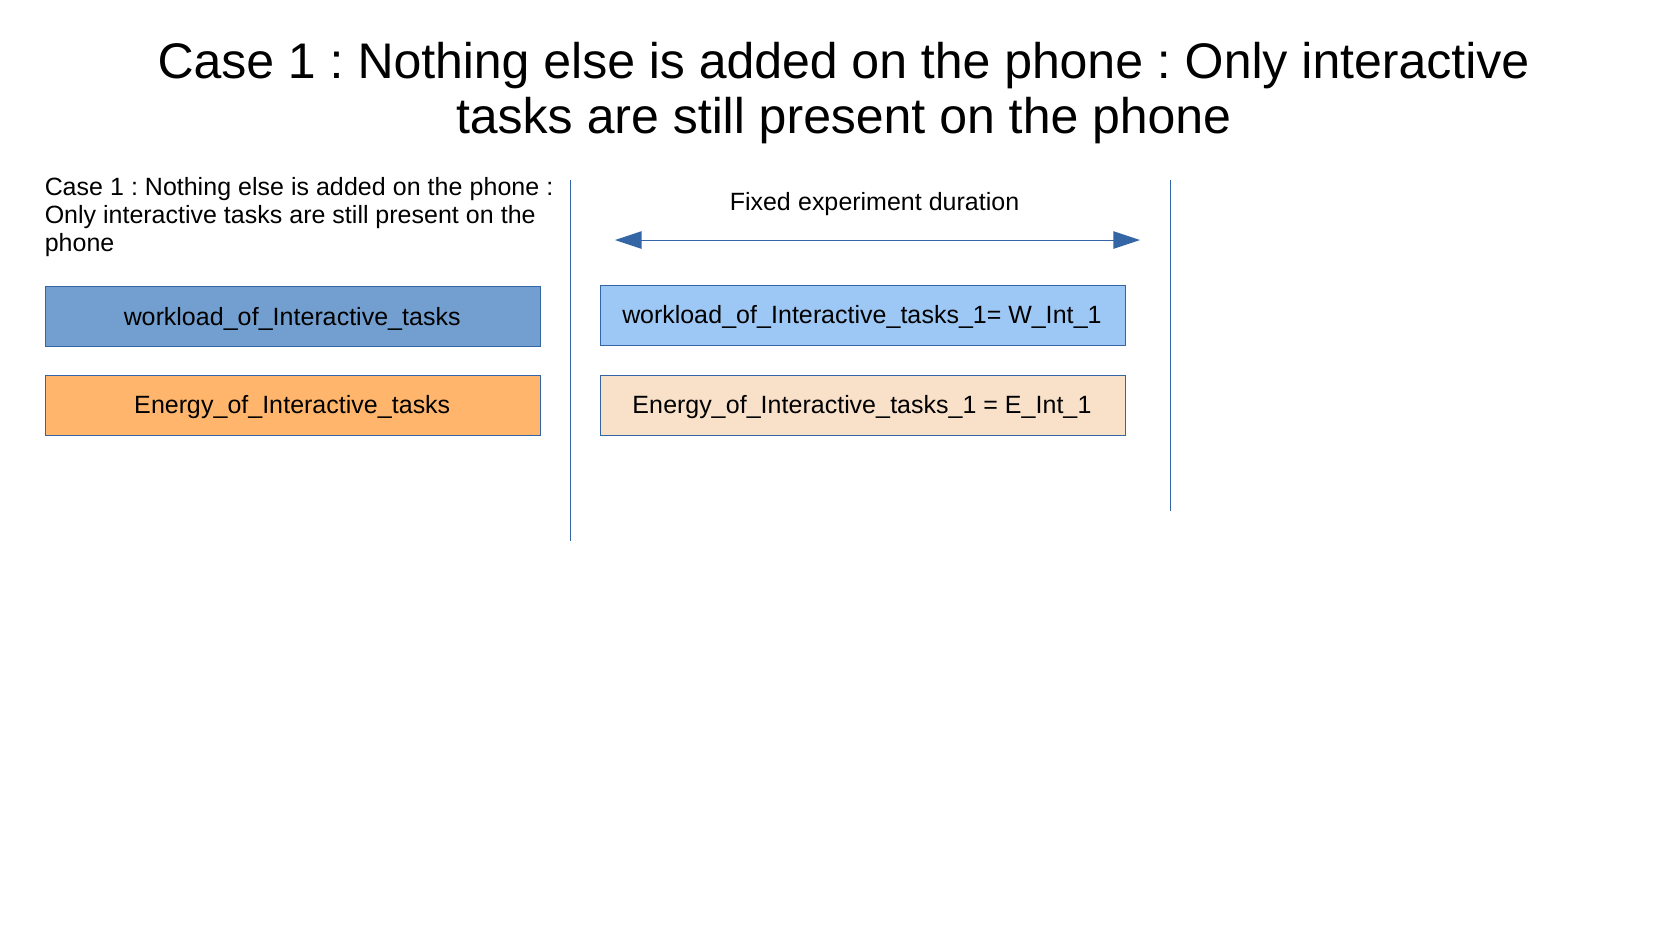

# Case 1 : Nothing else is added on the phone : Only interactive tasks are still present on the phone
Case 1 : Nothing else is added on the phone : Only interactive tasks are still present on the phone
Fixed experiment duration
workload_of_Interactive_tasks_1= W_Int_1
workload_of_Interactive_tasks
Energy_of_Interactive_tasks
Energy_of_Interactive_tasks_1 = E_Int_1